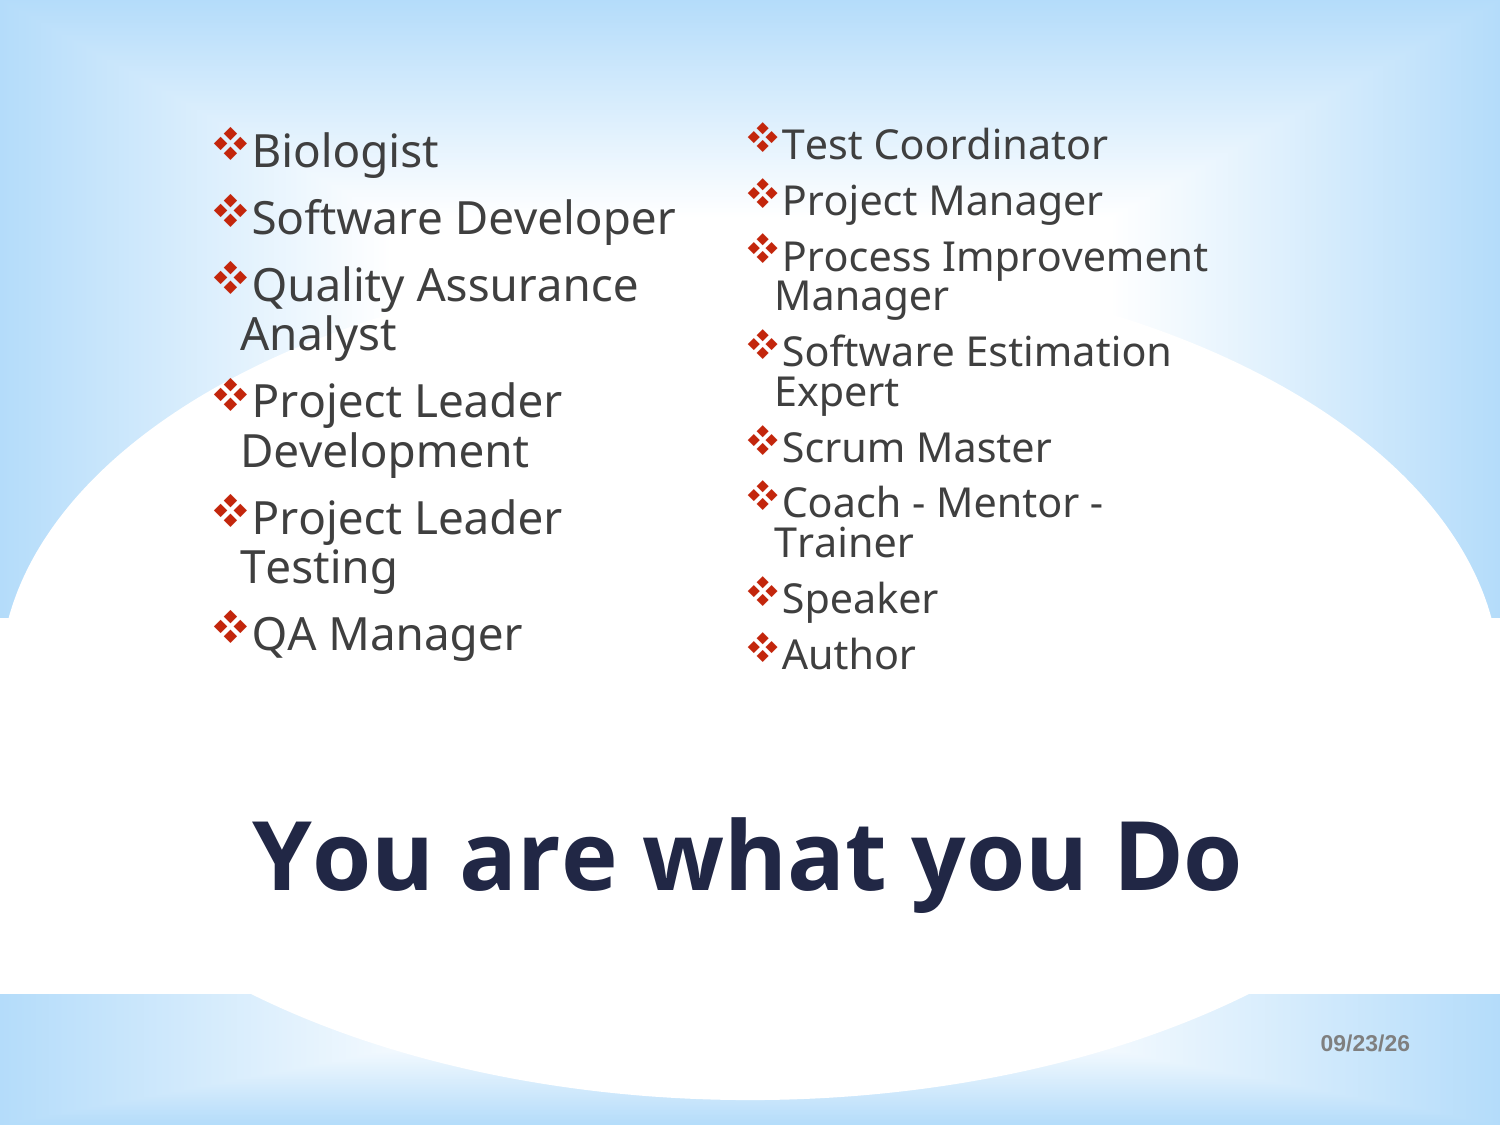

Biologist
Software Developer
Quality Assurance Analyst
Project Leader Development
Project Leader Testing
QA Manager
Test Coordinator
Project Manager
Process Improvement Manager
Software Estimation Expert
Scrum Master
Coach - Mentor - Trainer
Speaker
Author
# You are what you Do